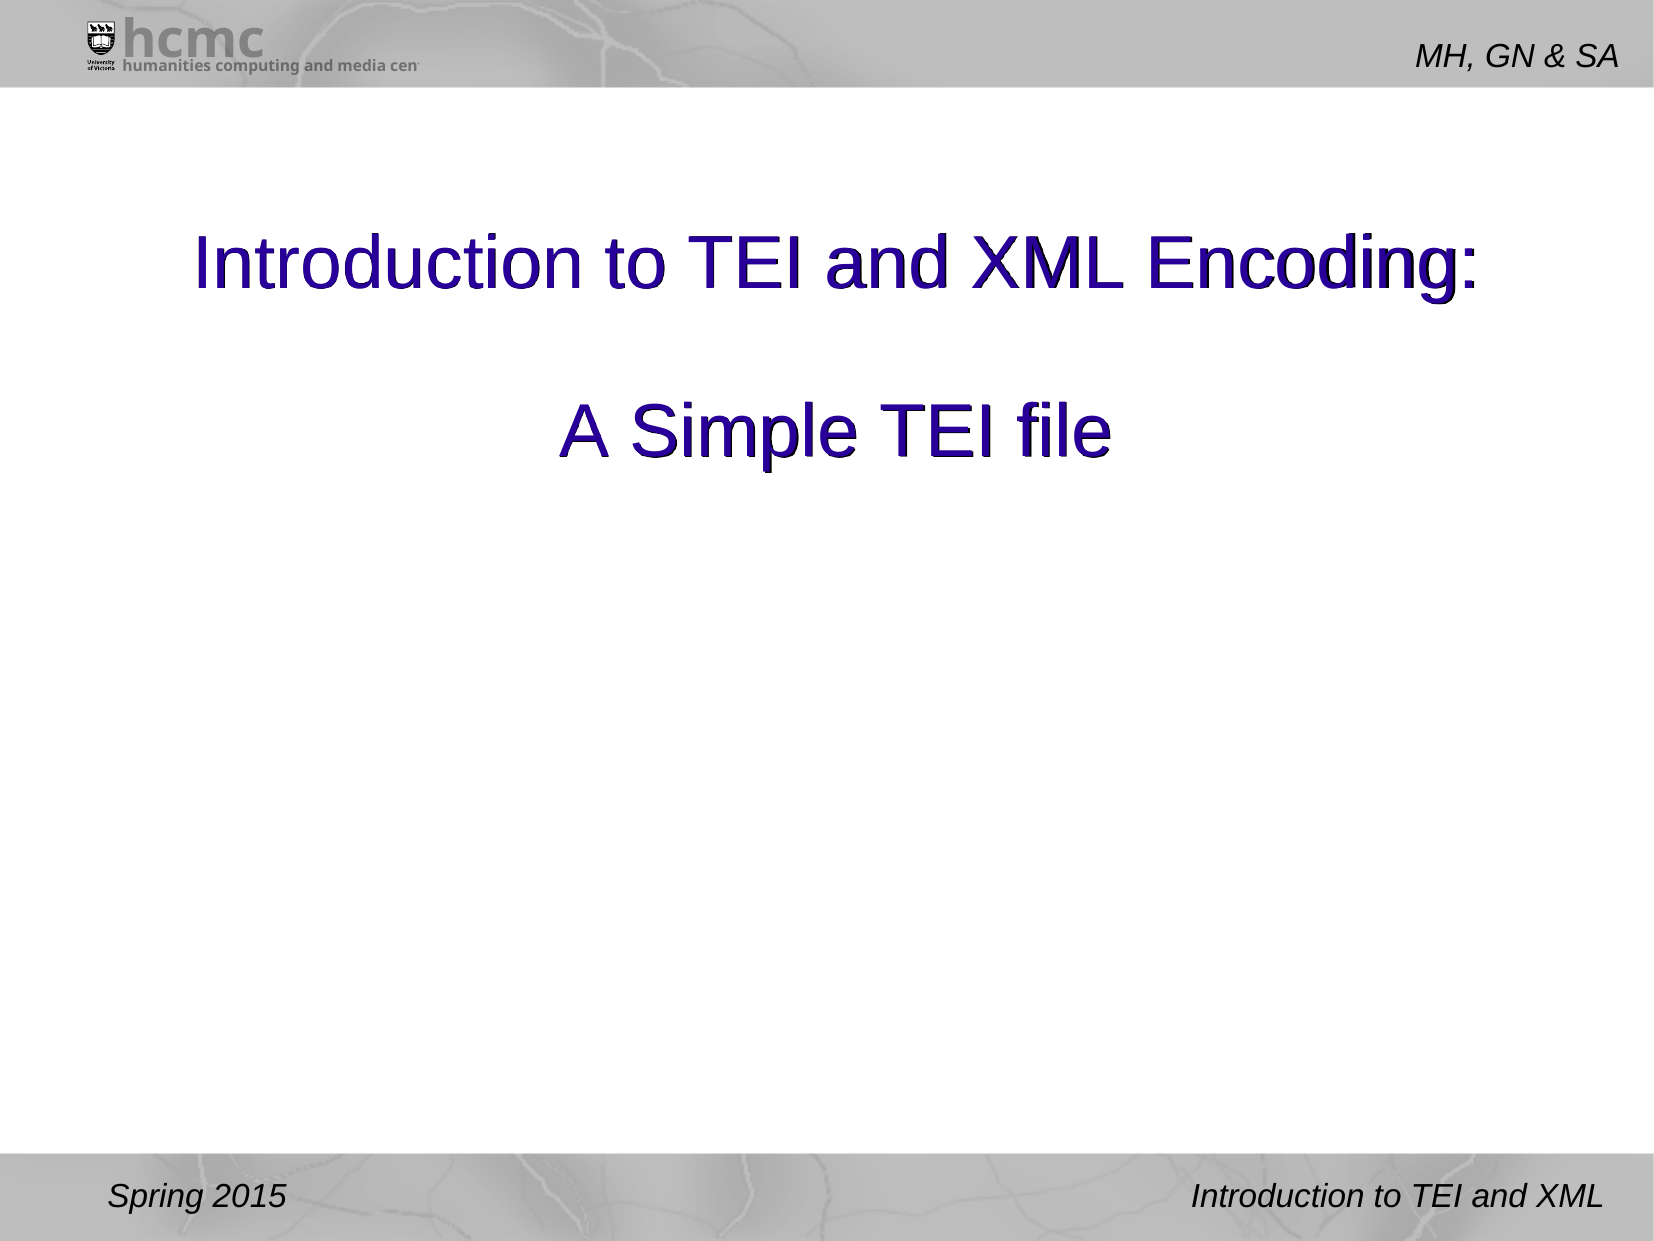

# Introduction to TEI and XML Encoding: A Simple TEI file